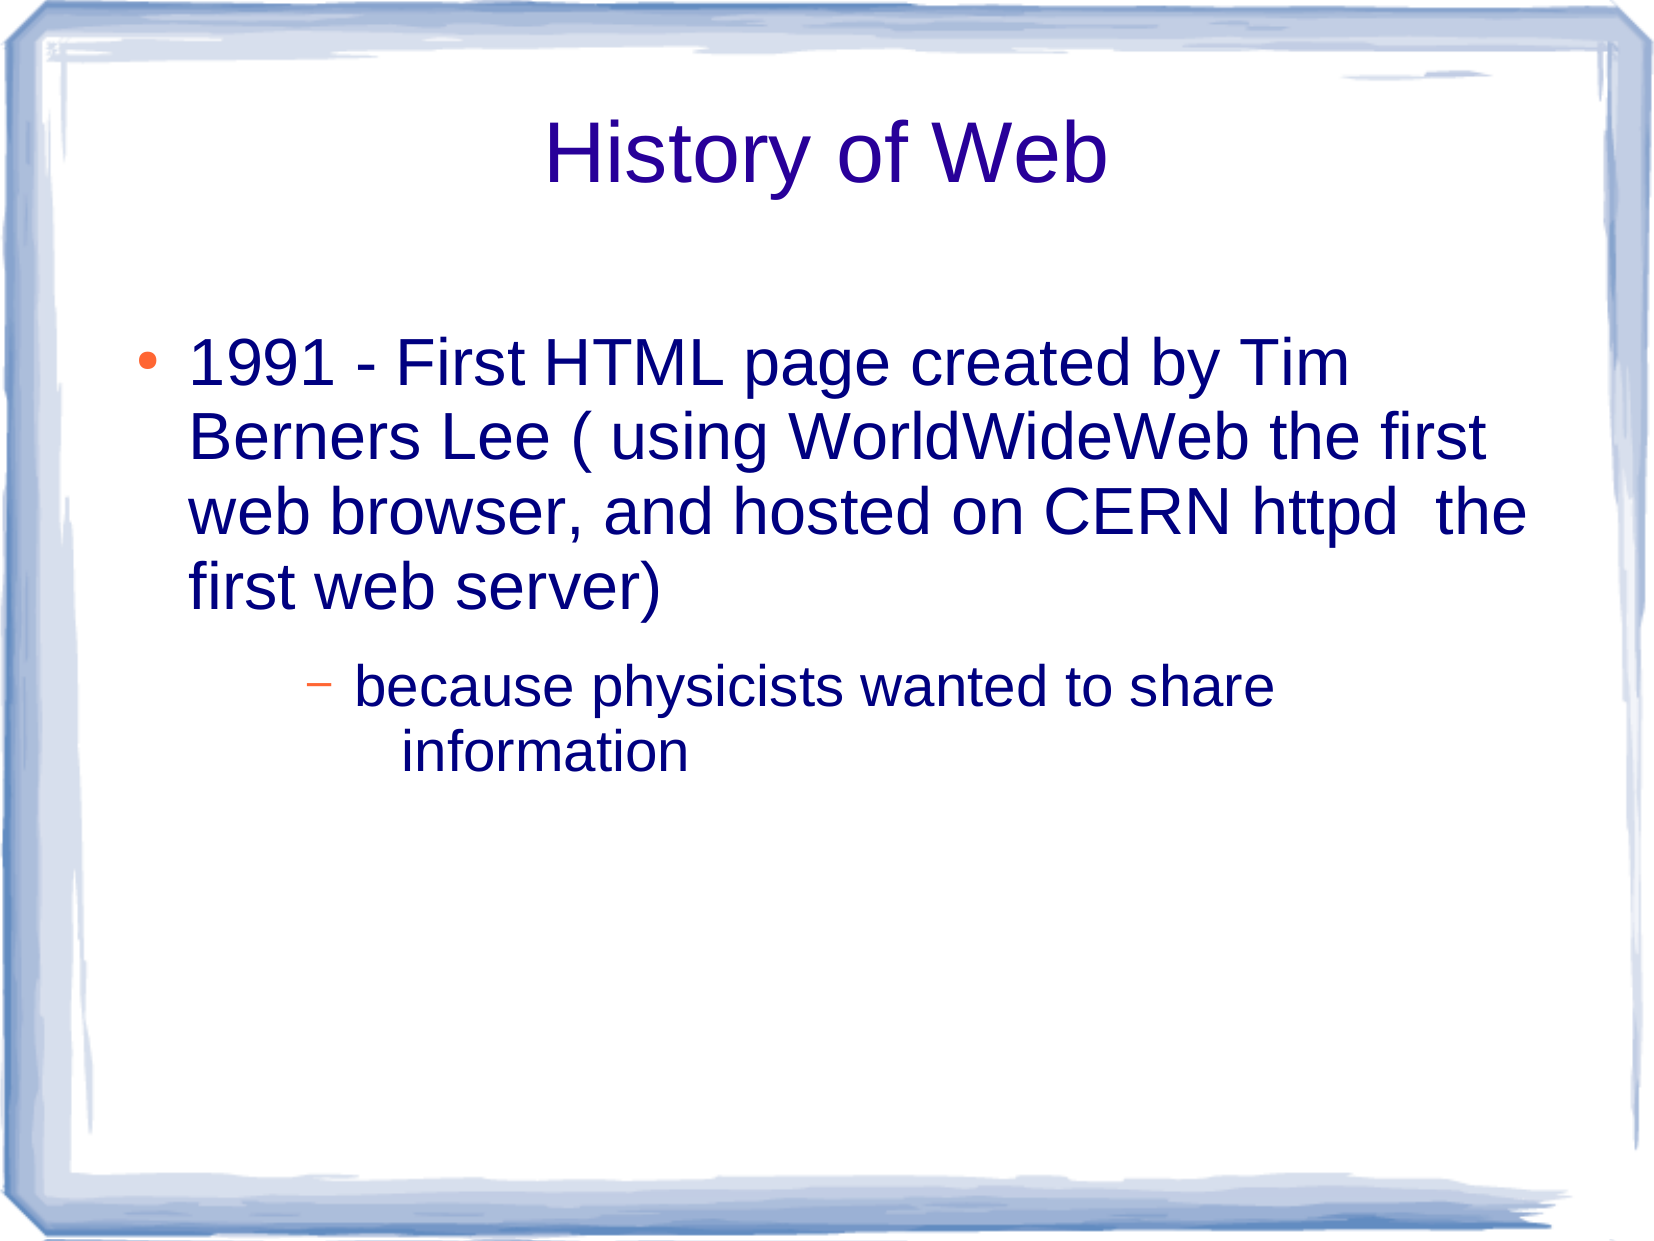

# History of Web
1991 - First HTML page created by Tim Berners Lee ( using WorldWideWeb the first web browser, and hosted on CERN httpd the first web server)
because physicists wanted to share information